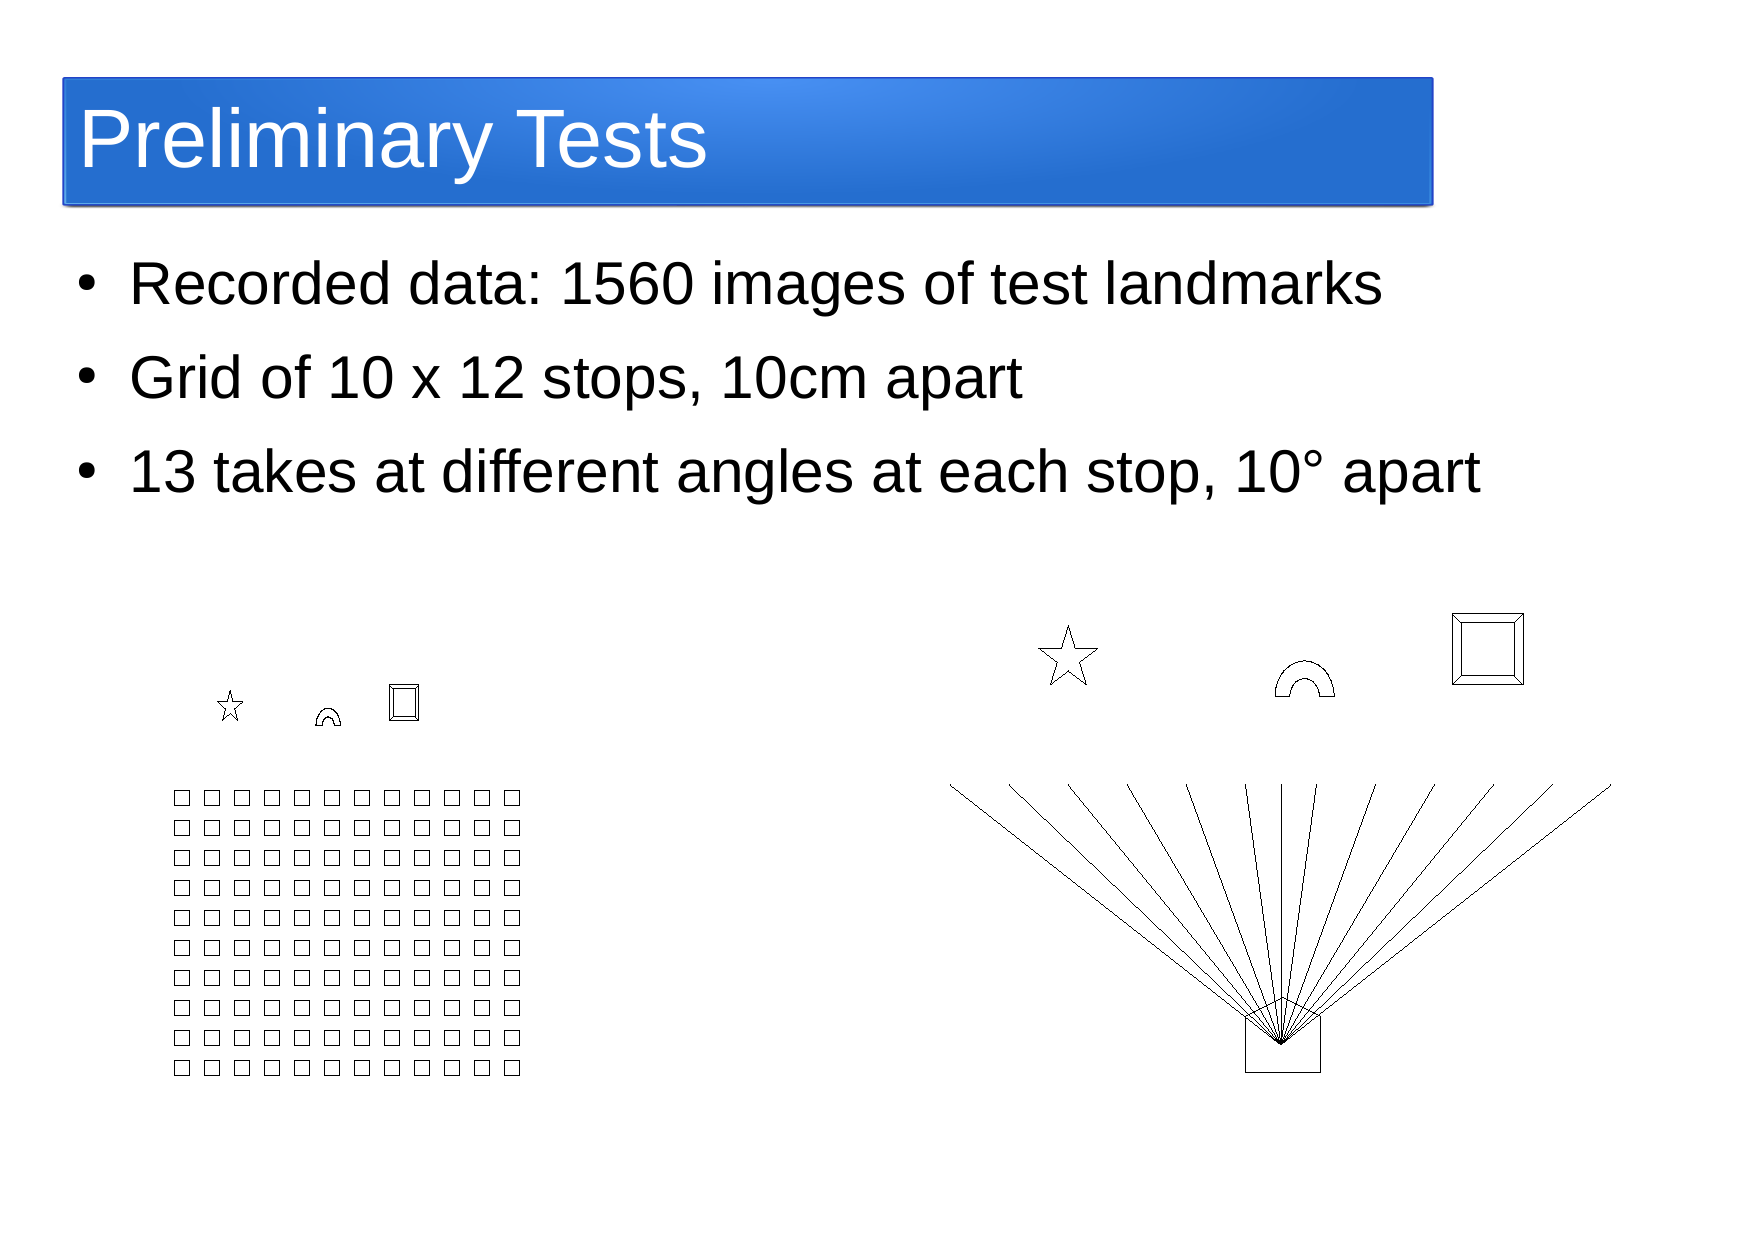

# Preliminary Tests
Recorded data: 1560 images of test landmarks
Grid of 10 x 12 stops, 10cm apart
13 takes at different angles at each stop, 10° apart